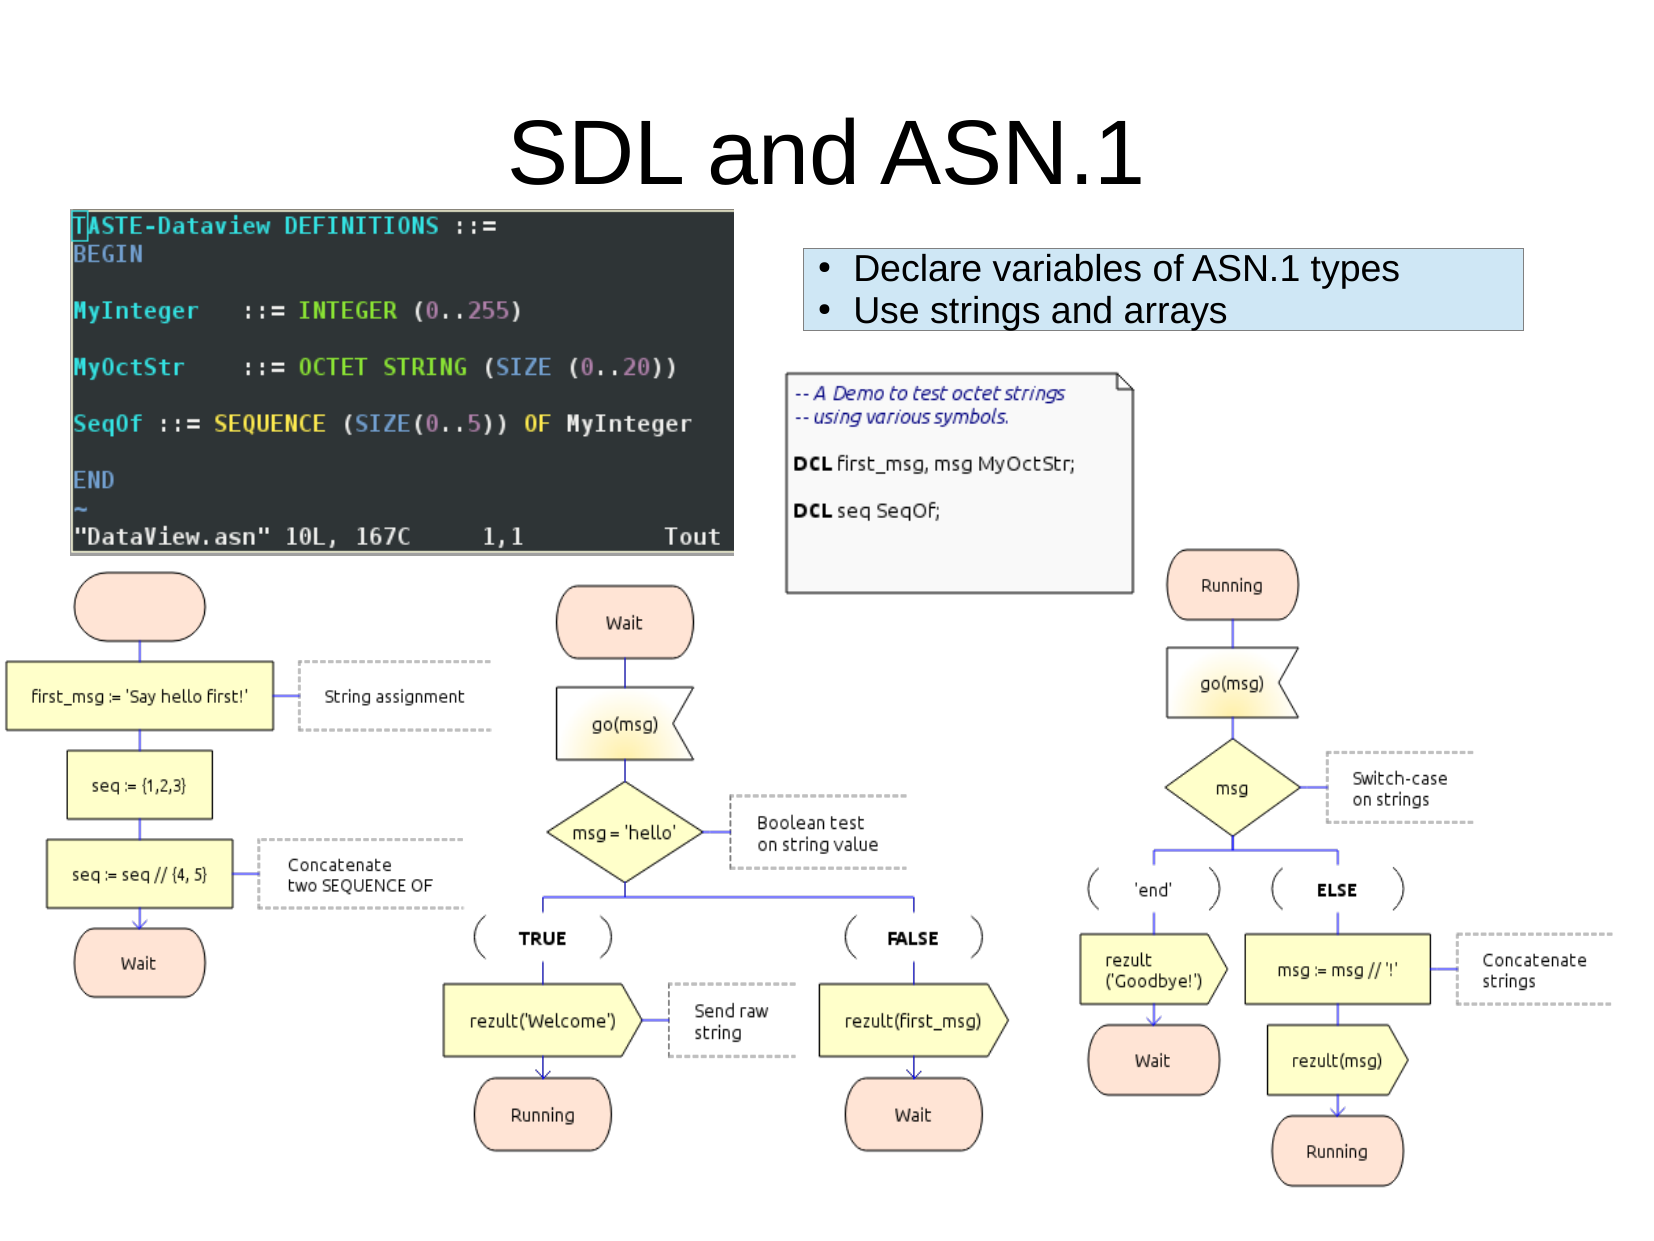

# SDL and ASN.1
Declare variables of ASN.1 types
Use strings and arrays